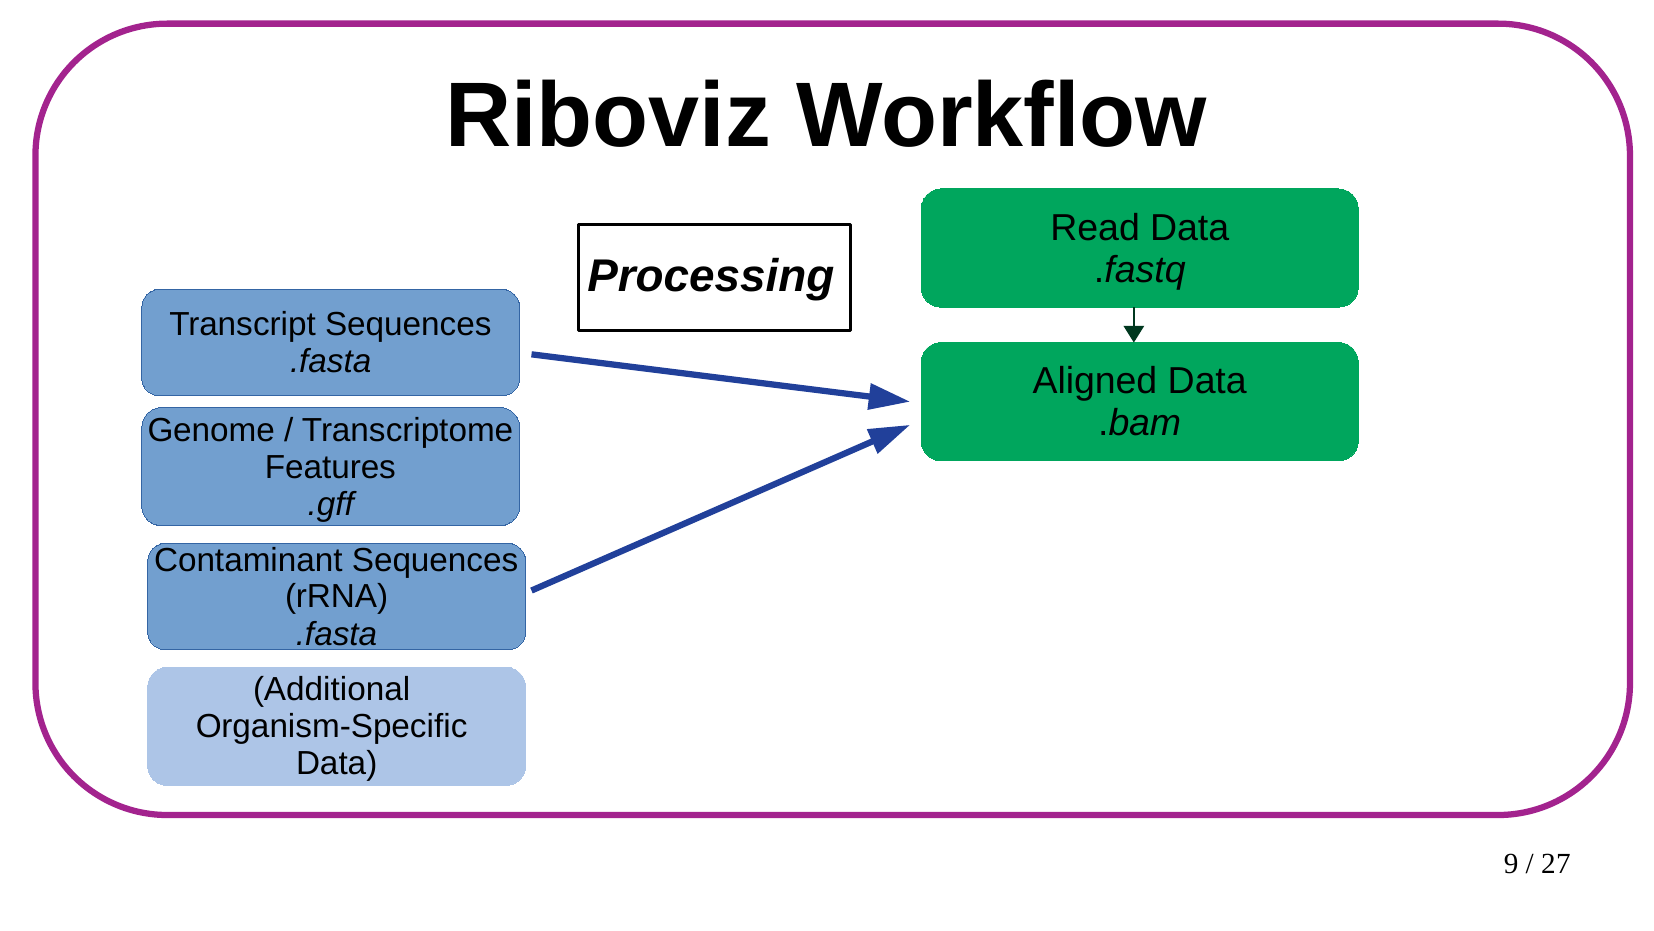

# Riboviz Workflow
Read Data
.fastq
Processing
Transcript Sequences
.fasta
Aligned Data
.bam
Genome / Transcriptome
Features
.gff
Contaminant Sequences
(rRNA)
.fasta
(Additional
Organism-Specific
Data)
9